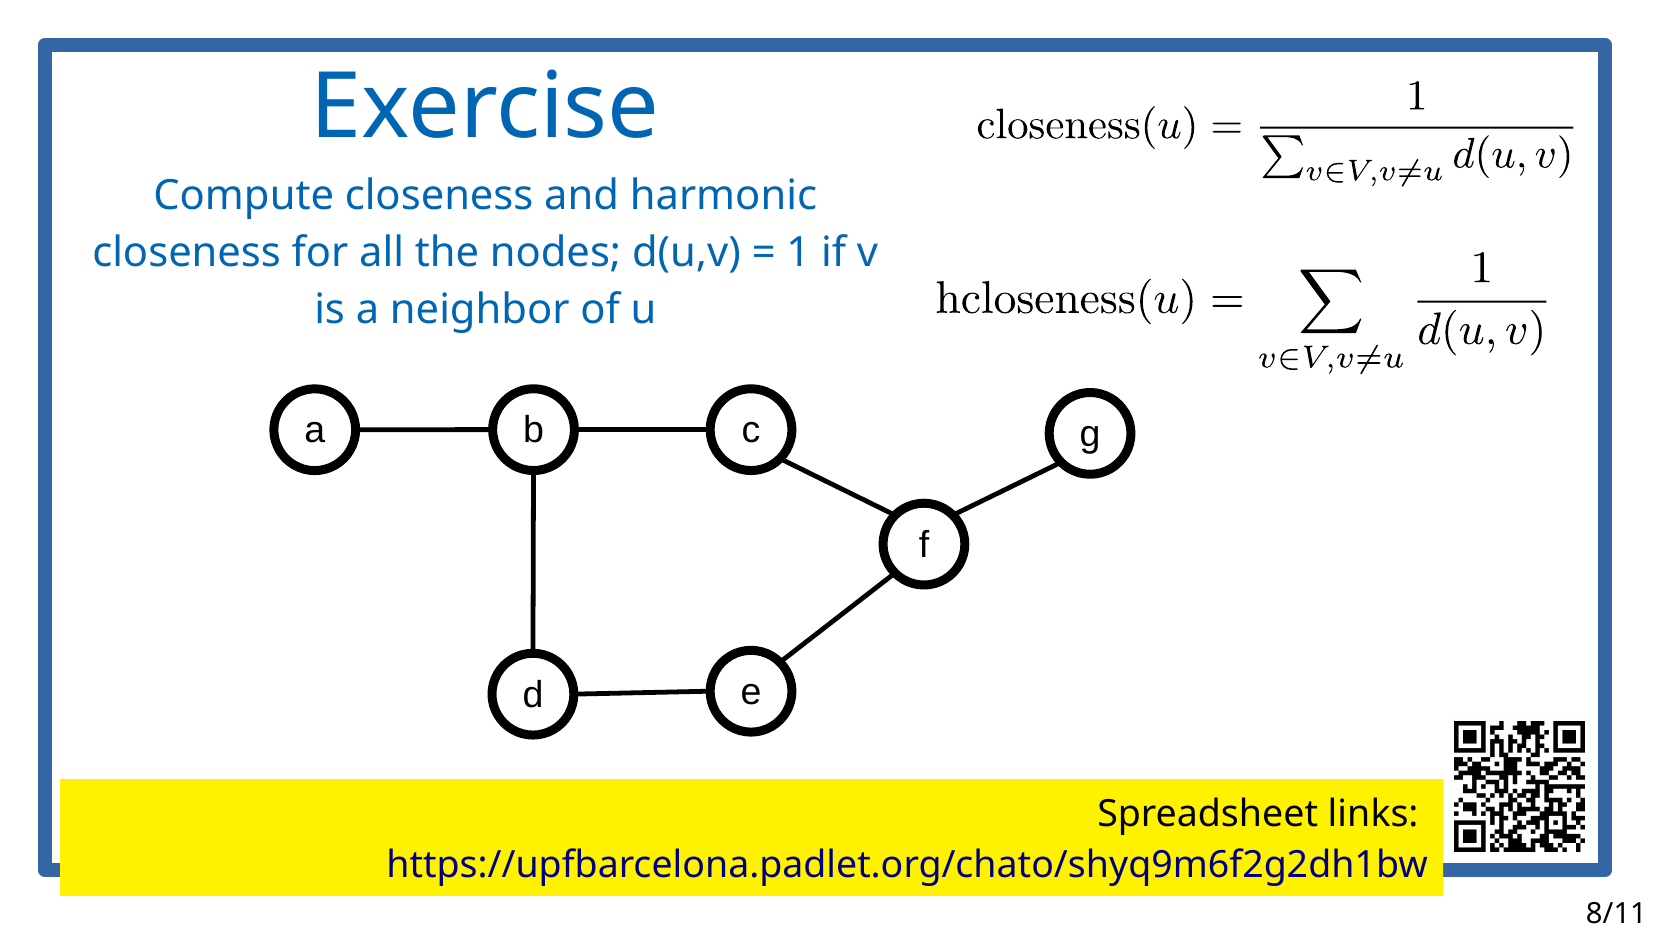

# Exercise Compute closeness and harmonic closeness for all the nodes; d(u,v) = 1 if v is a neighbor of u
b
c
a
g
f
e
d
Spreadsheet links: https://upfbarcelona.padlet.org/chato/shyq9m6f2g2dh1bw
8